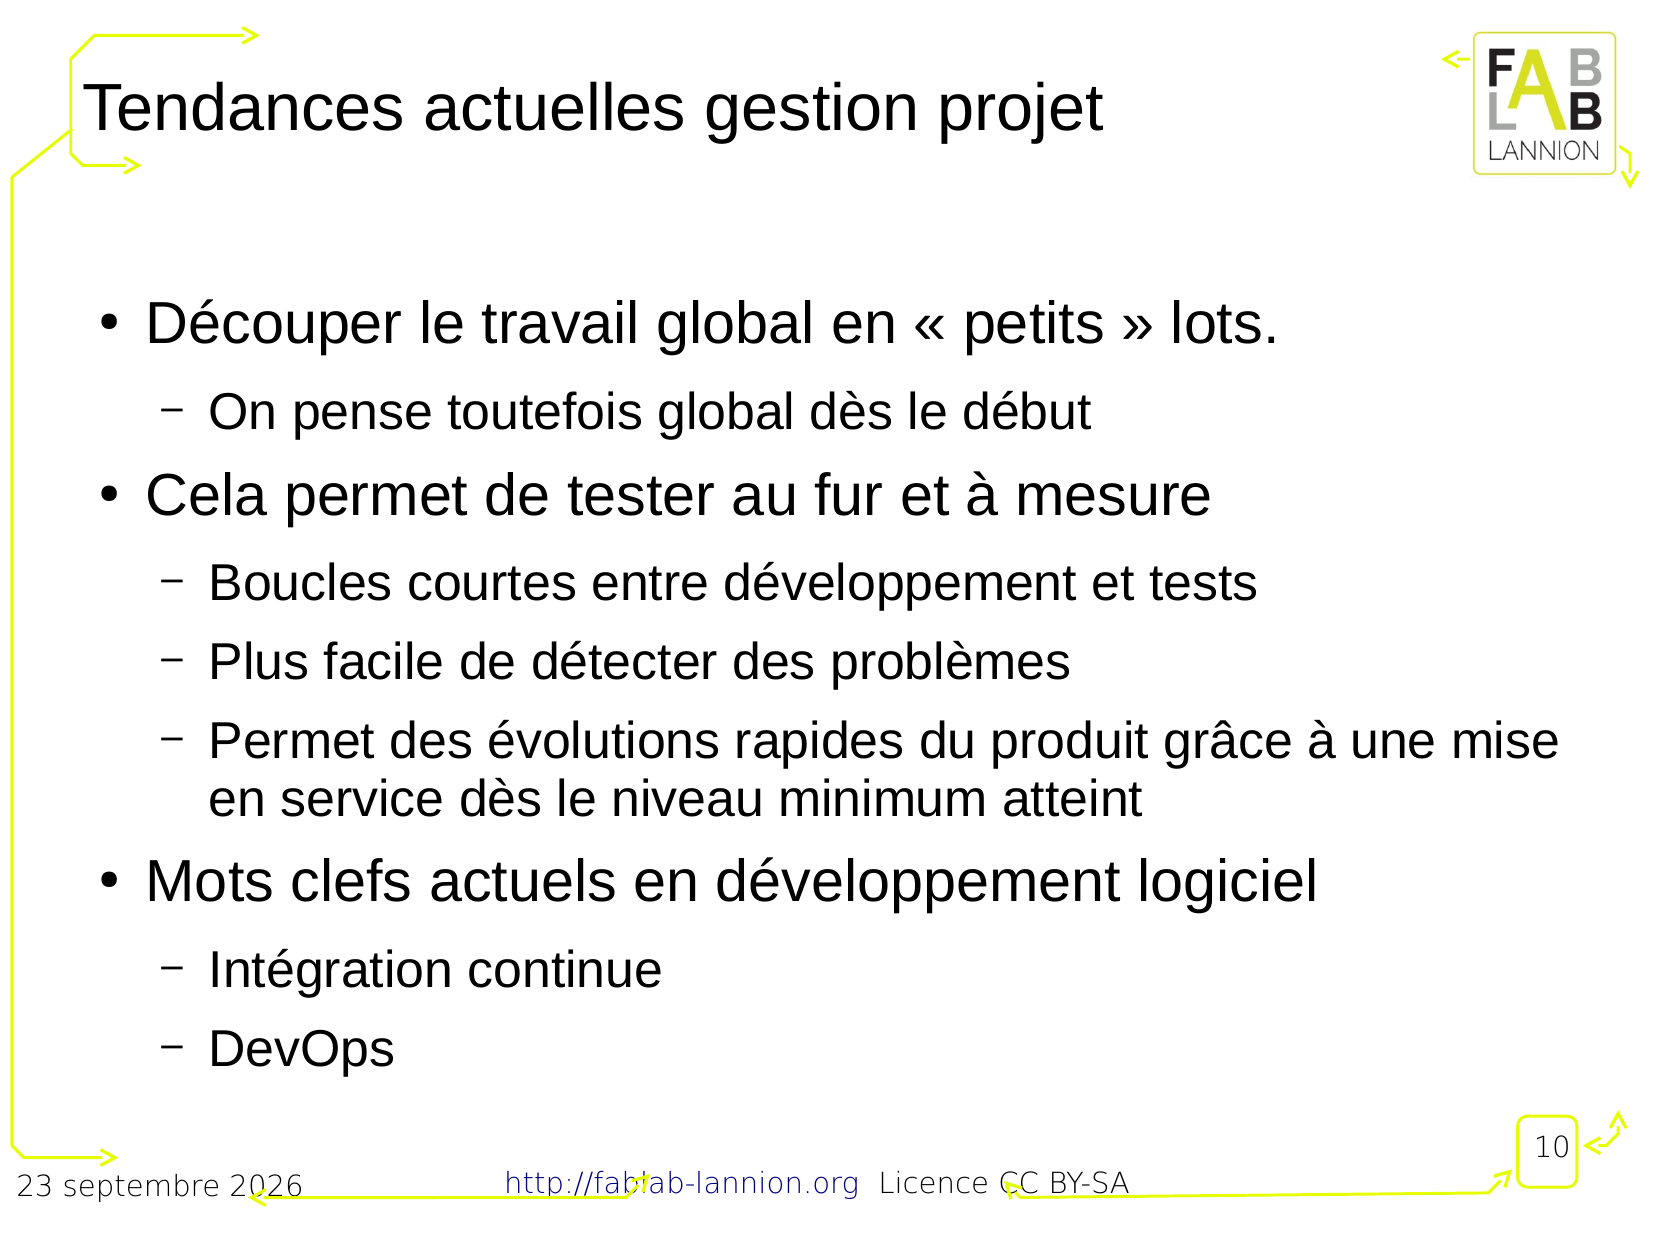

# Tendances actuelles gestion projet
Découper le travail global en « petits » lots.
On pense toutefois global dès le début
Cela permet de tester au fur et à mesure
Boucles courtes entre développement et tests
Plus facile de détecter des problèmes
Permet des évolutions rapides du produit grâce à une mise en service dès le niveau minimum atteint
Mots clefs actuels en développement logiciel
Intégration continue
DevOps
10